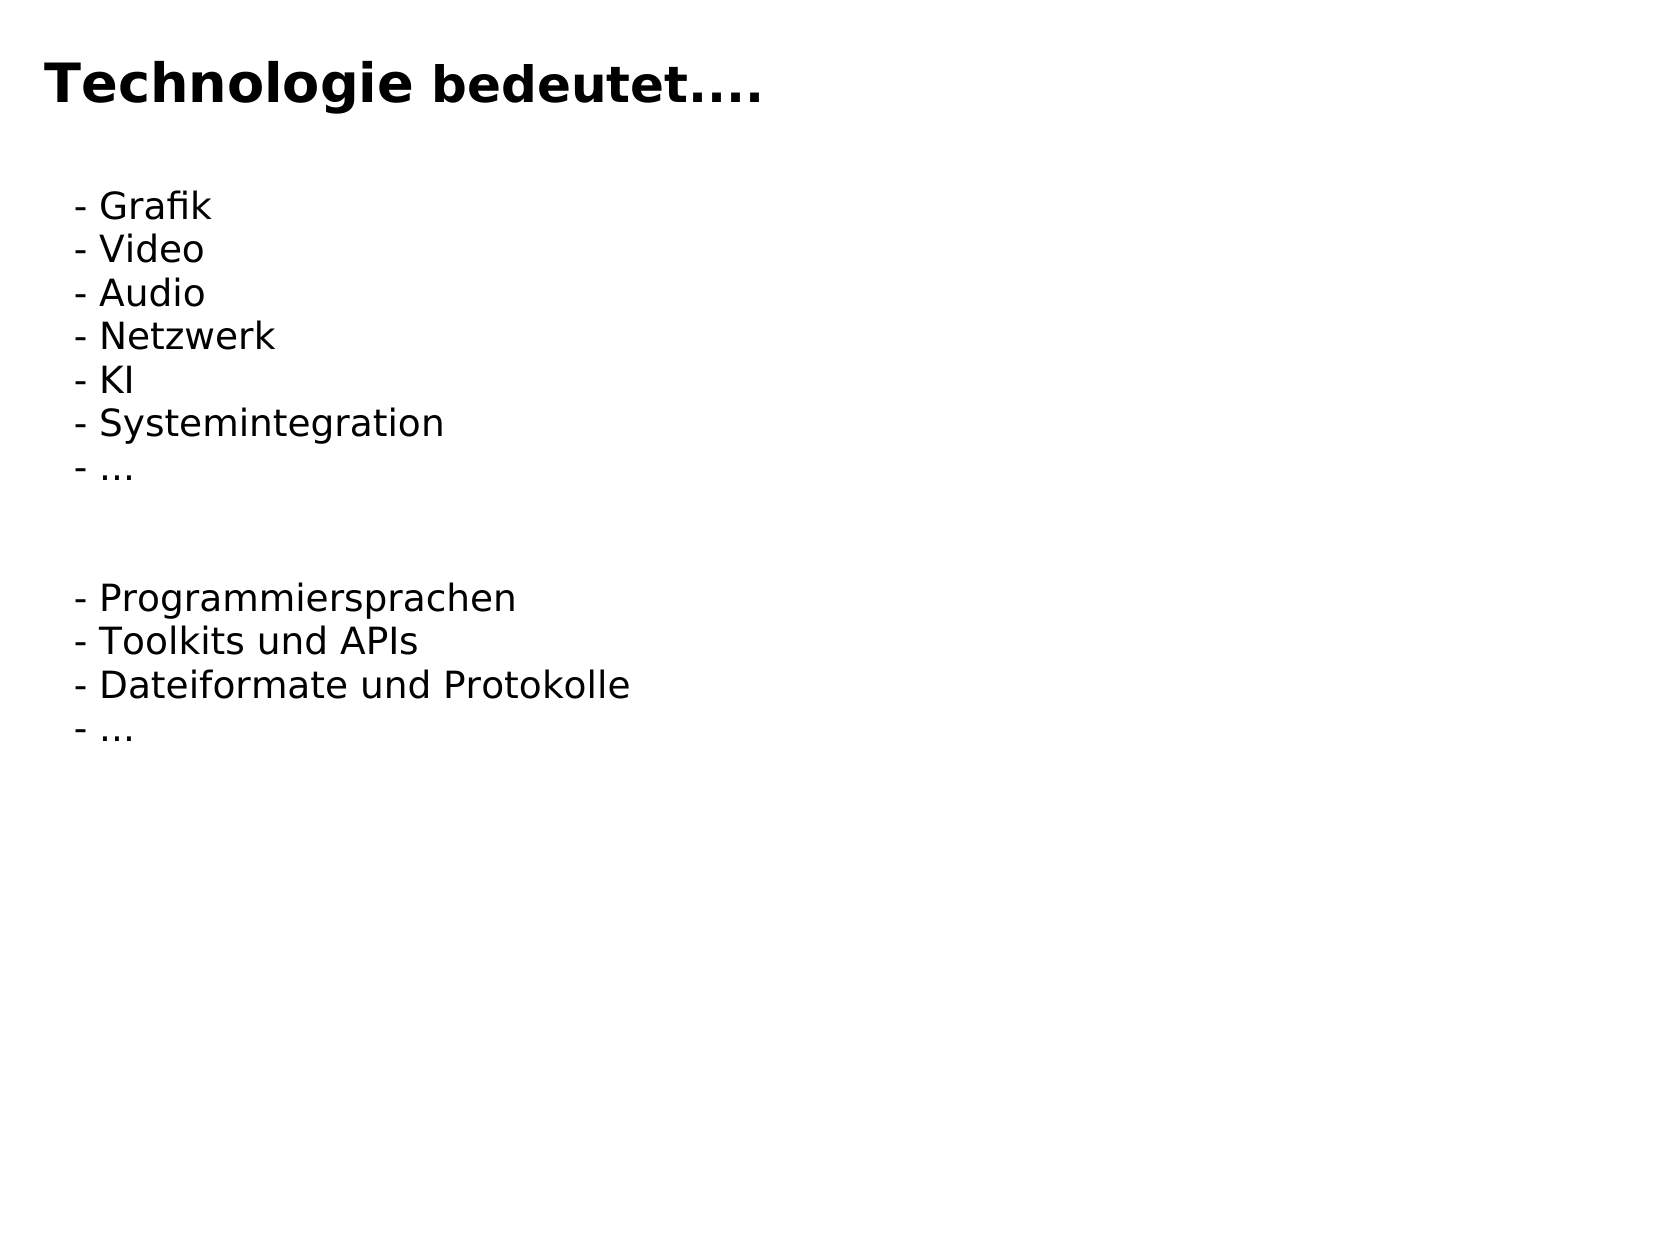

Technologie bedeutet....
- Grafik
- Video
- Audio
- Netzwerk
- KI
- Systemintegration
- ...
- Programmiersprachen
- Toolkits und APIs
- Dateiformate und Protokolle
- ...